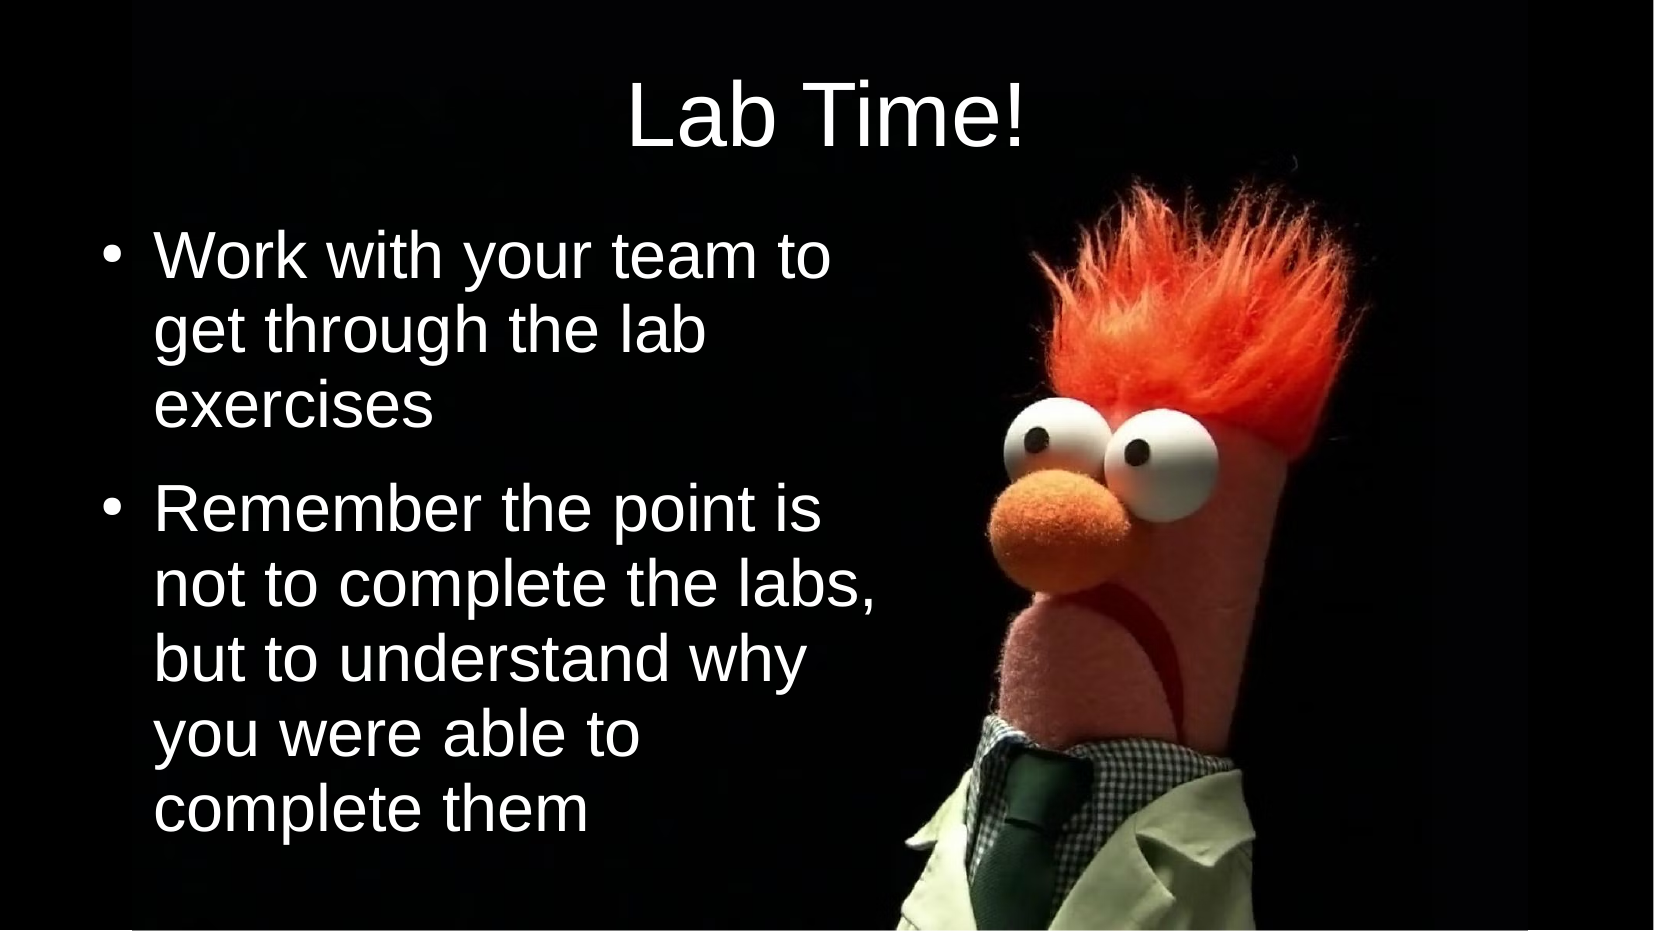

# Lab Time!
Work with your team to get through the lab exercises
Remember the point is not to complete the labs, but to understand why you were able to complete them